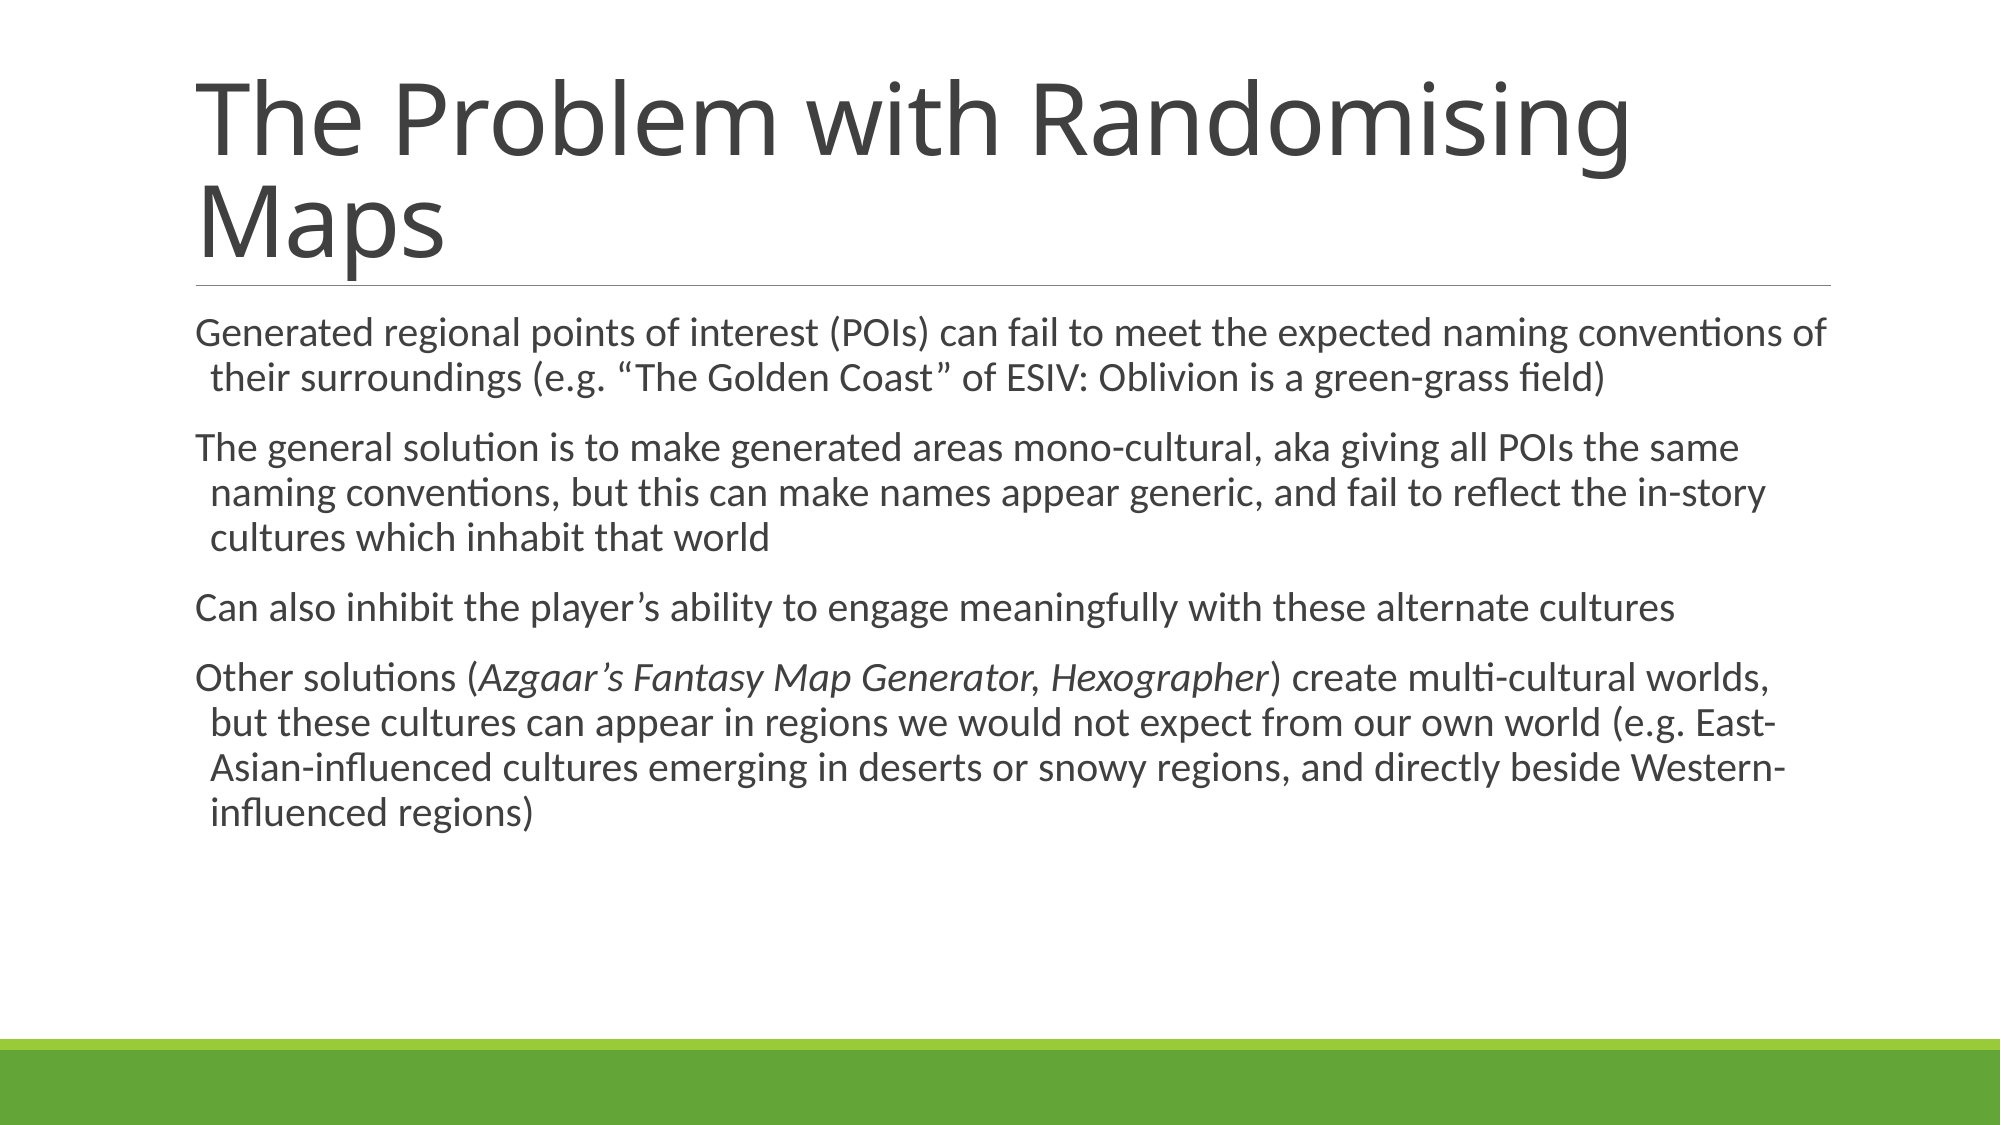

# The Problem with Randomising Maps
Generated regional points of interest (POIs) can fail to meet the expected naming conventions of their surroundings (e.g. “The Golden Coast” of ESIV: Oblivion is a green-grass field)
The general solution is to make generated areas mono-cultural, aka giving all POIs the same naming conventions, but this can make names appear generic, and fail to reflect the in-story cultures which inhabit that world
Can also inhibit the player’s ability to engage meaningfully with these alternate cultures
Other solutions (Azgaar’s Fantasy Map Generator, Hexographer) create multi-cultural worlds, but these cultures can appear in regions we would not expect from our own world (e.g. East-Asian-influenced cultures emerging in deserts or snowy regions, and directly beside Western-influenced regions)